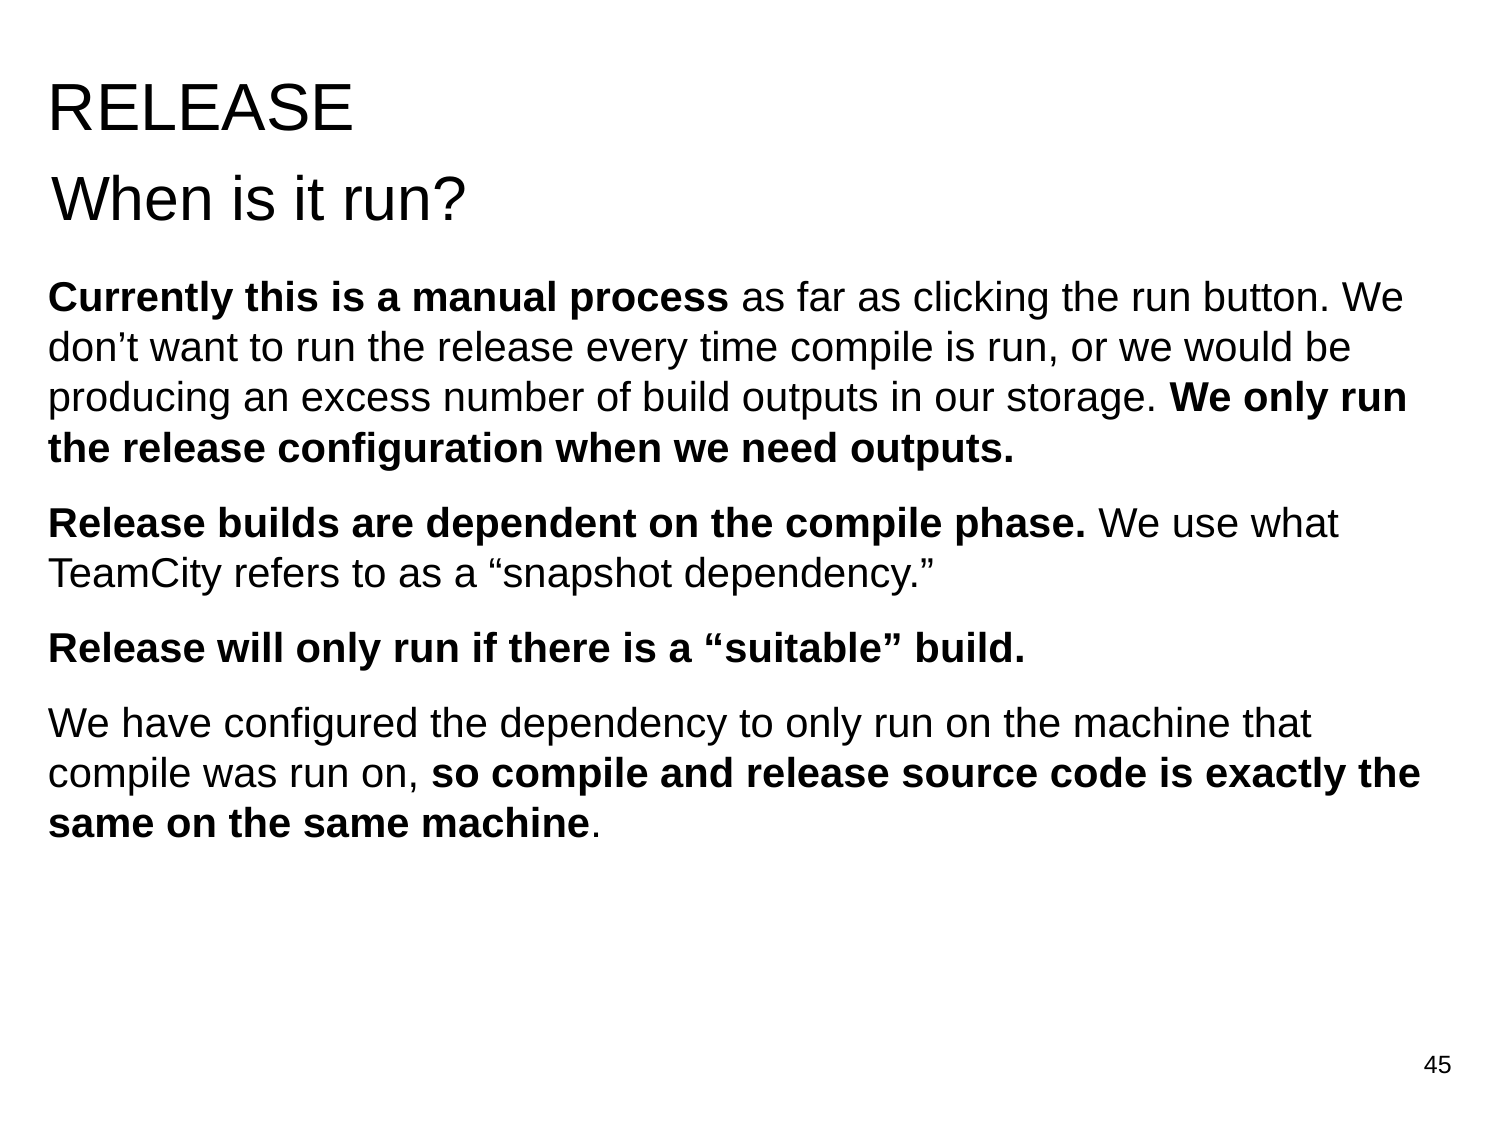

# Release
When is it run?
Currently this is a manual process as far as clicking the run button. We don’t want to run the release every time compile is run, or we would be producing an excess number of build outputs in our storage. We only run the release configuration when we need outputs.
Release builds are dependent on the compile phase. We use what TeamCity refers to as a “snapshot dependency.”
Release will only run if there is a “suitable” build.
We have configured the dependency to only run on the machine that compile was run on, so compile and release source code is exactly the same on the same machine.